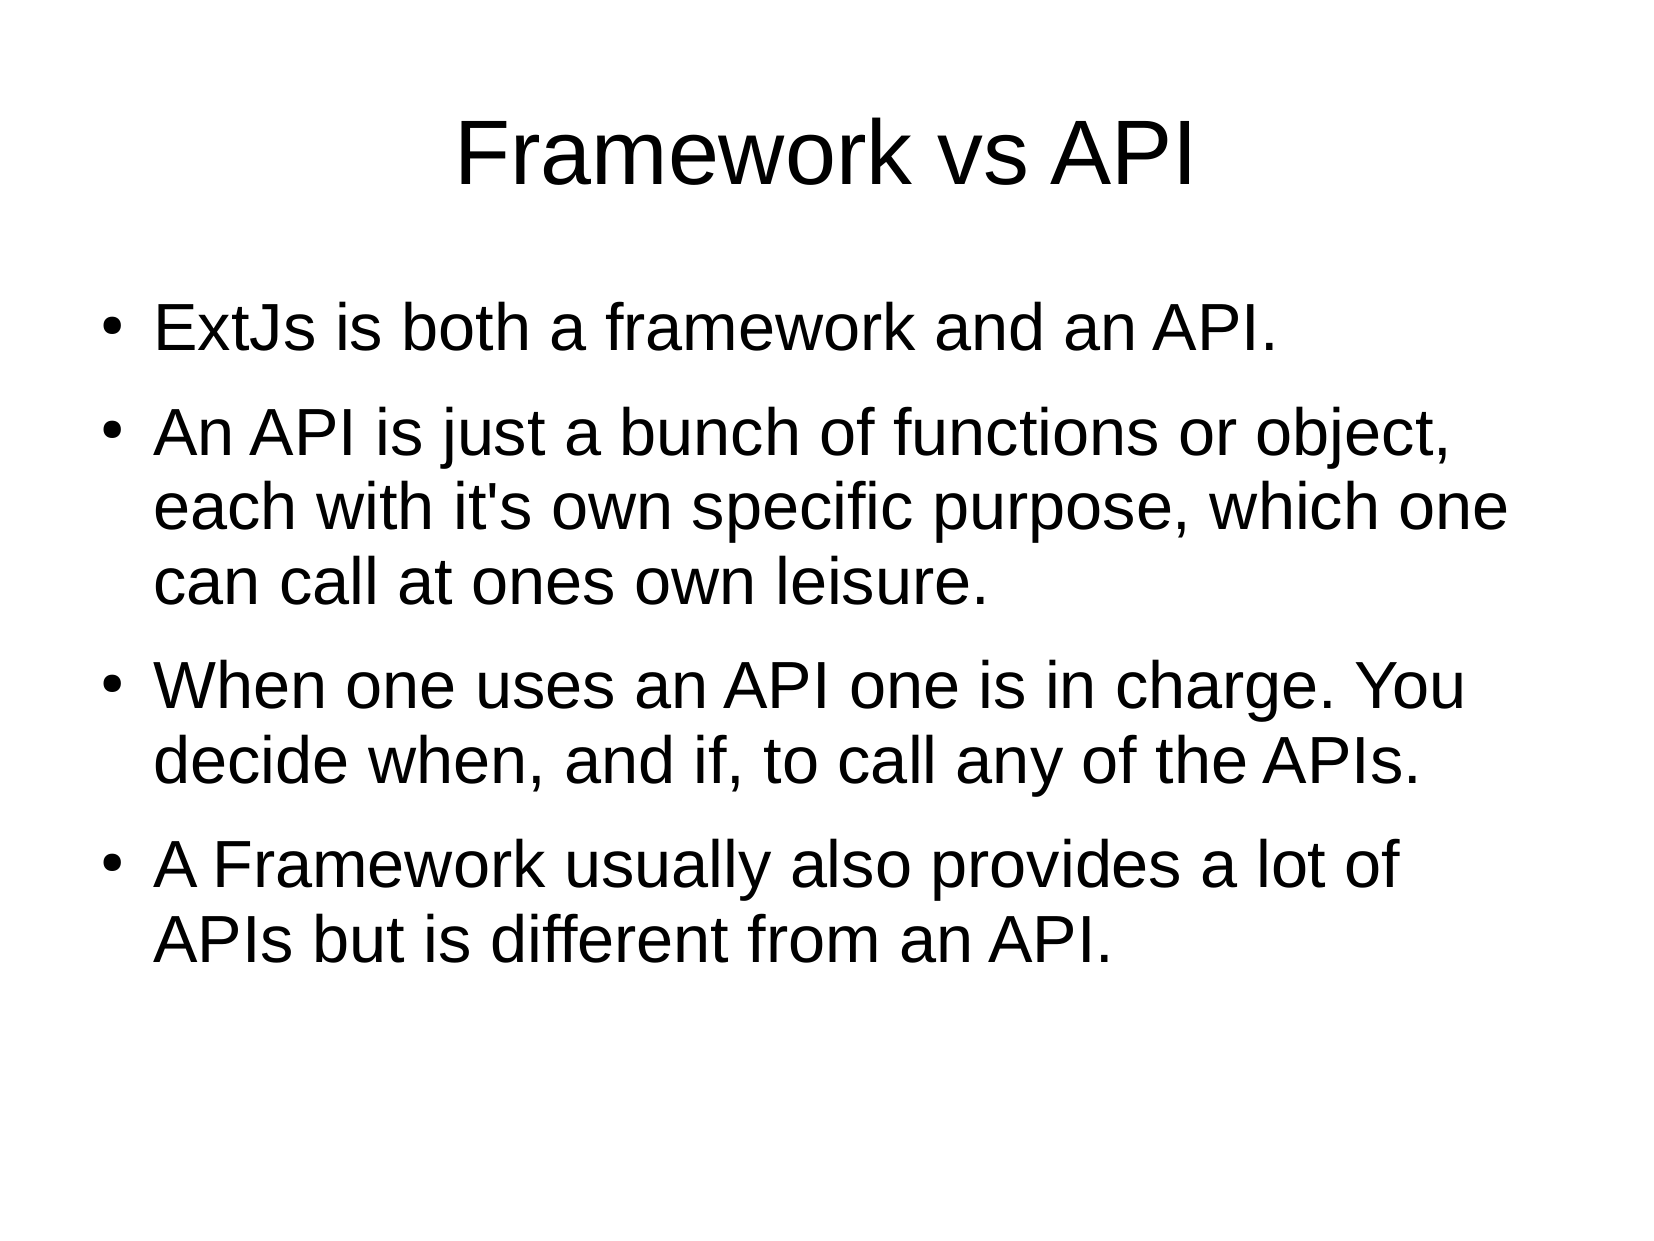

# Framework vs API
ExtJs is both a framework and an API.
An API is just a bunch of functions or object, each with it's own specific purpose, which one can call at ones own leisure.
When one uses an API one is in charge. You decide when, and if, to call any of the APIs.
A Framework usually also provides a lot of APIs but is different from an API.